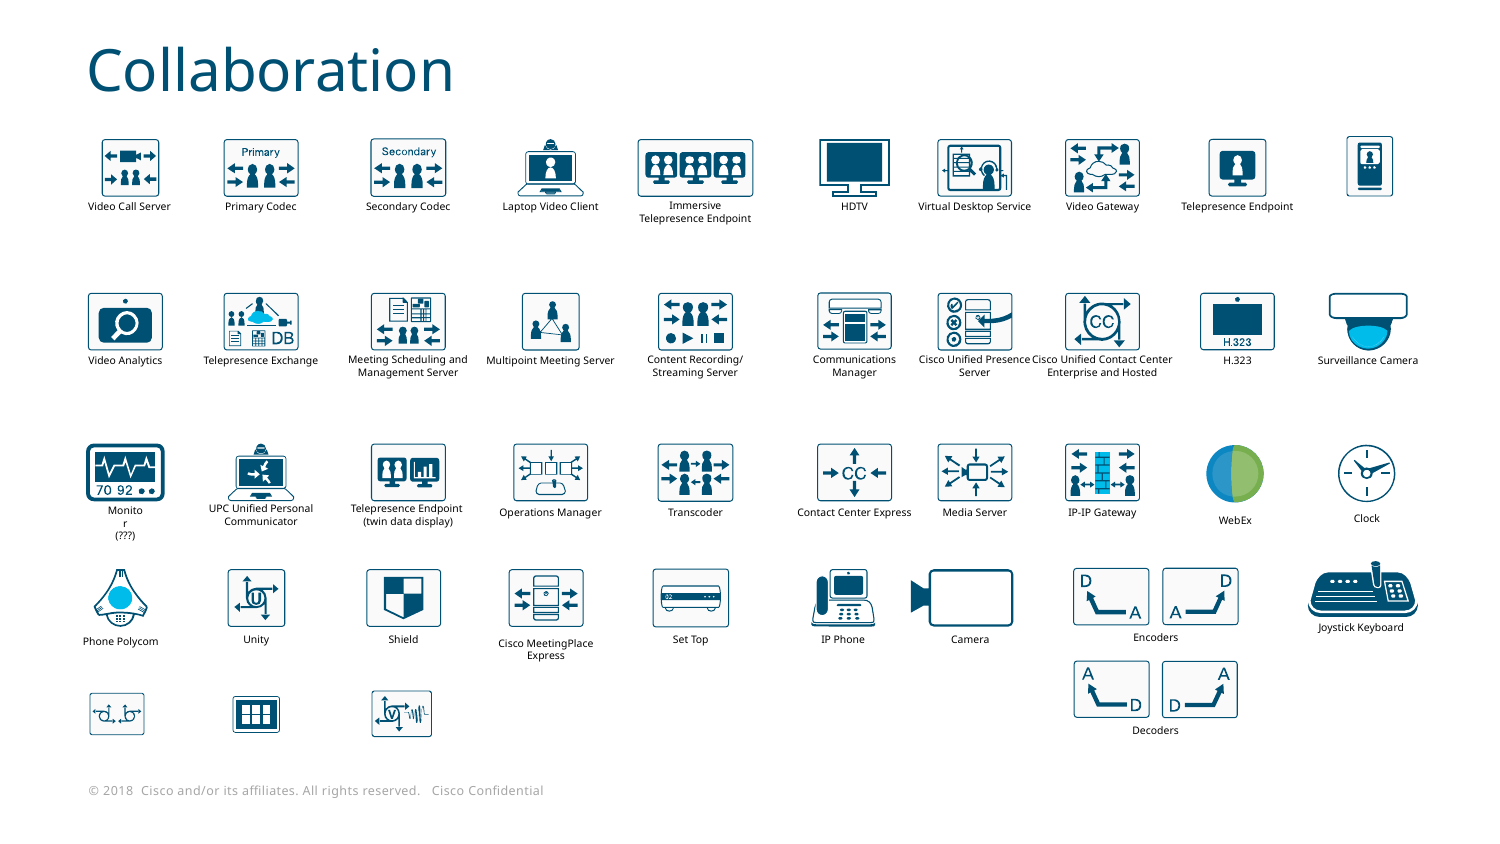

# Collaboration
Immersive
Telepresence Endpoint
Video Call Server
Telepresence Endpoint
Primary Codec
Secondary Codec
Laptop Video Client
HDTV
Virtual Desktop Service
Video Gateway
Meeting Scheduling and Management Server
Content Recording/
Streaming Server
Communications
Manager
Cisco Unified Presence Server
Cisco Unified Contact Center Enterprise and Hosted
Video Analytics
Telepresence Exchange
Multipoint Meeting Server
H.323
Surveillance Camera
UPC Unified Personal Communicator
Telepresence Endpoint
(twin data display)
Monitor
(???)
Operations Manager
Transcoder
Contact Center Express
Media Server
IP-IP Gateway
Clock
WebEx
Joystick Keyboard
Encoders
Unity
Shield
Set Top
IP Phone
Camera
Phone Polycom
Cisco MeetingPlace Express
Decoders